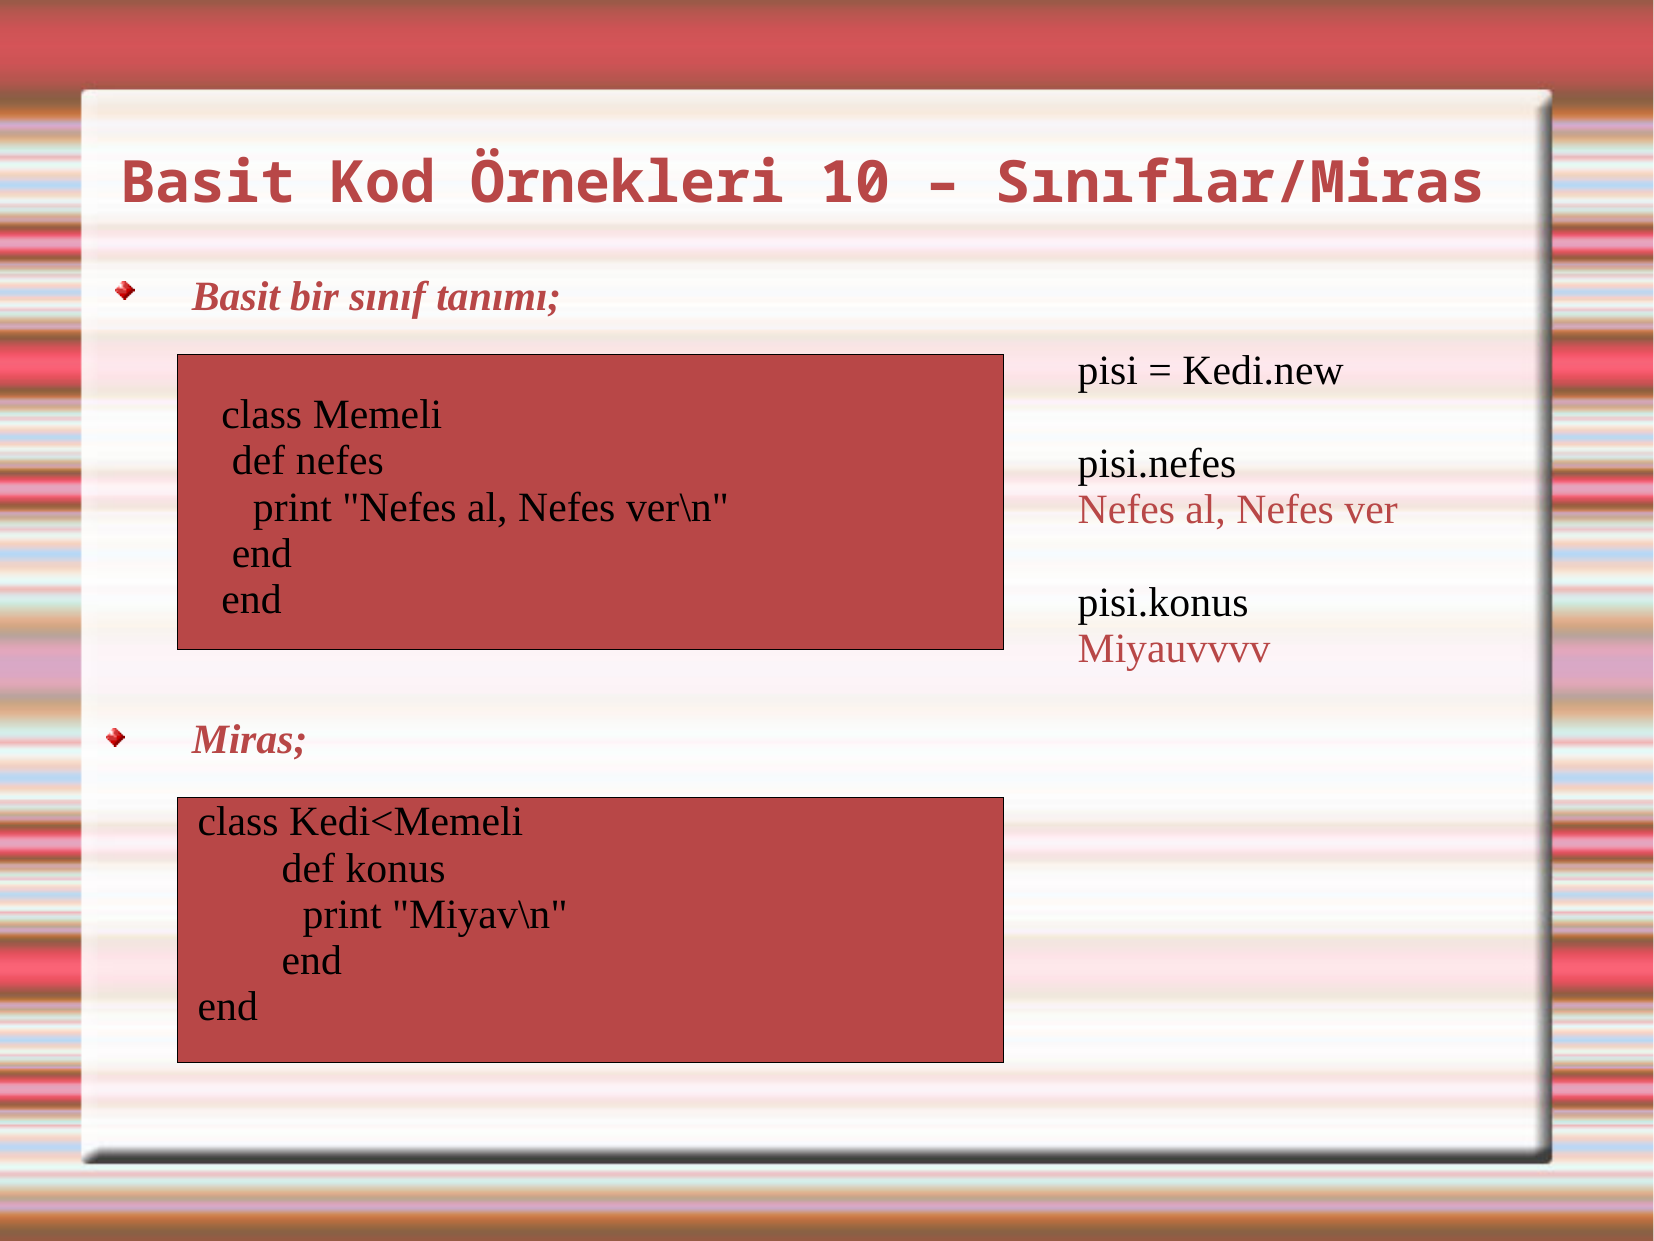

Basit Kod Örnekleri 10 – Sınıflar/Miras
Basit bir sınıf tanımı;
pisi = Kedi.new
pisi.nefes
Nefes al, Nefes ver
pisi.konus
Miyauvvvv
class Memeli
 def nefes
 print "Nefes al, Nefes ver\n"
 end
end
Miras;
class Kedi<Memeli
 def konus
 print "Miyav\n"
 end
end